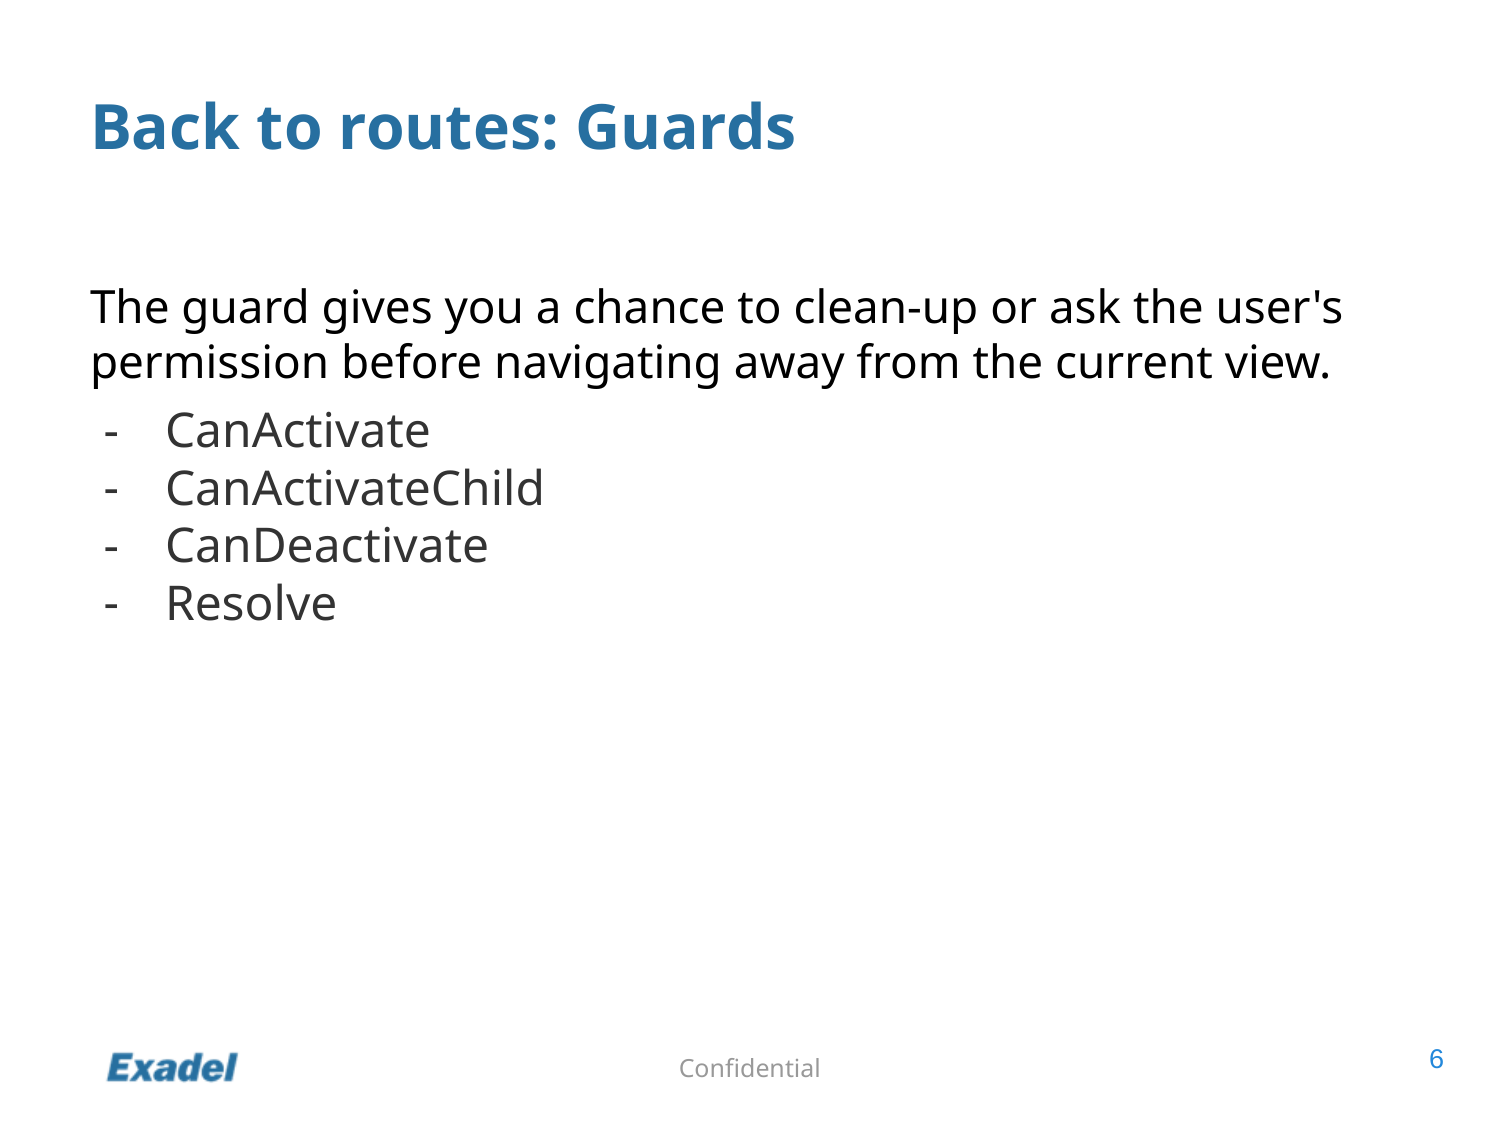

# Back to routes: Guards
The guard gives you a chance to clean-up or ask the user's permission before navigating away from the current view.
CanActivate
CanActivateChild
CanDeactivate
Resolve